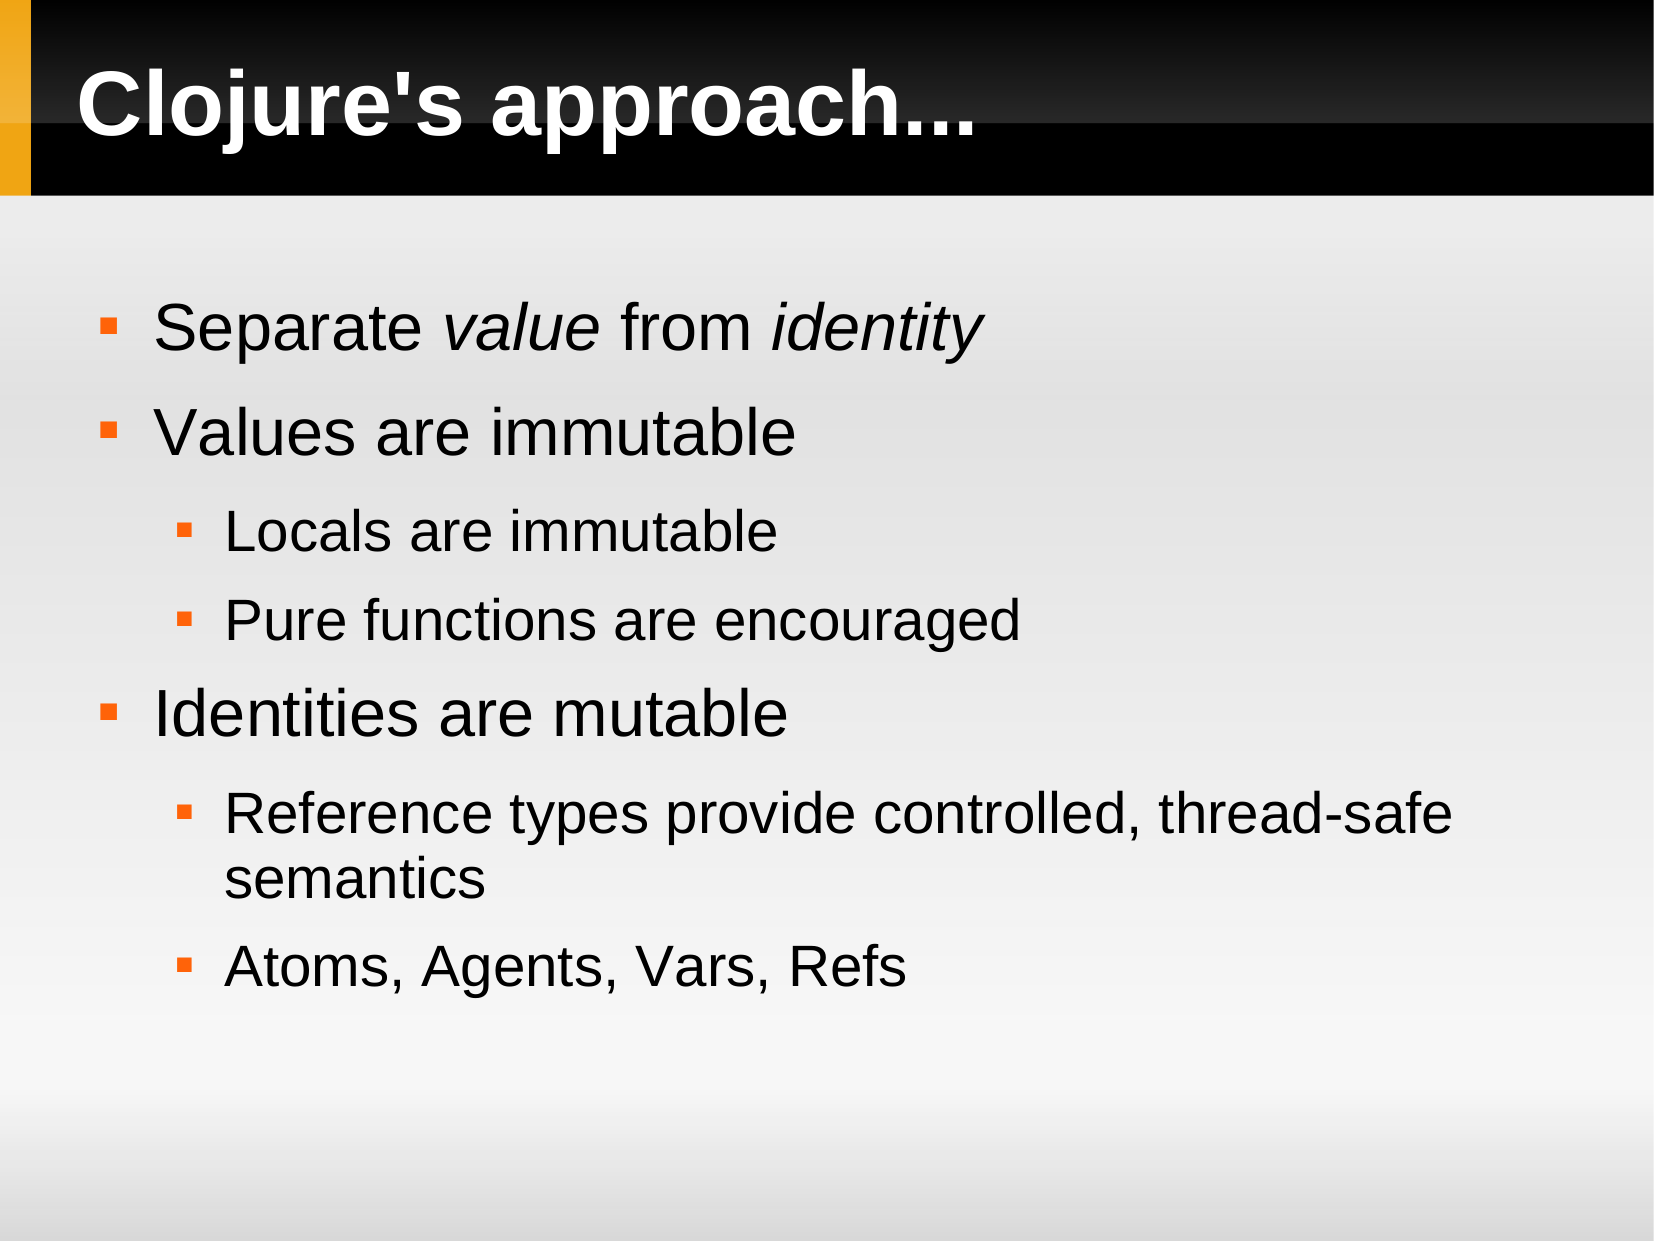

# Clojure's approach...
Separate value from identity
Values are immutable
Locals are immutable
Pure functions are encouraged
Identities are mutable
Reference types provide controlled, thread-safe semantics
Atoms, Agents, Vars, Refs